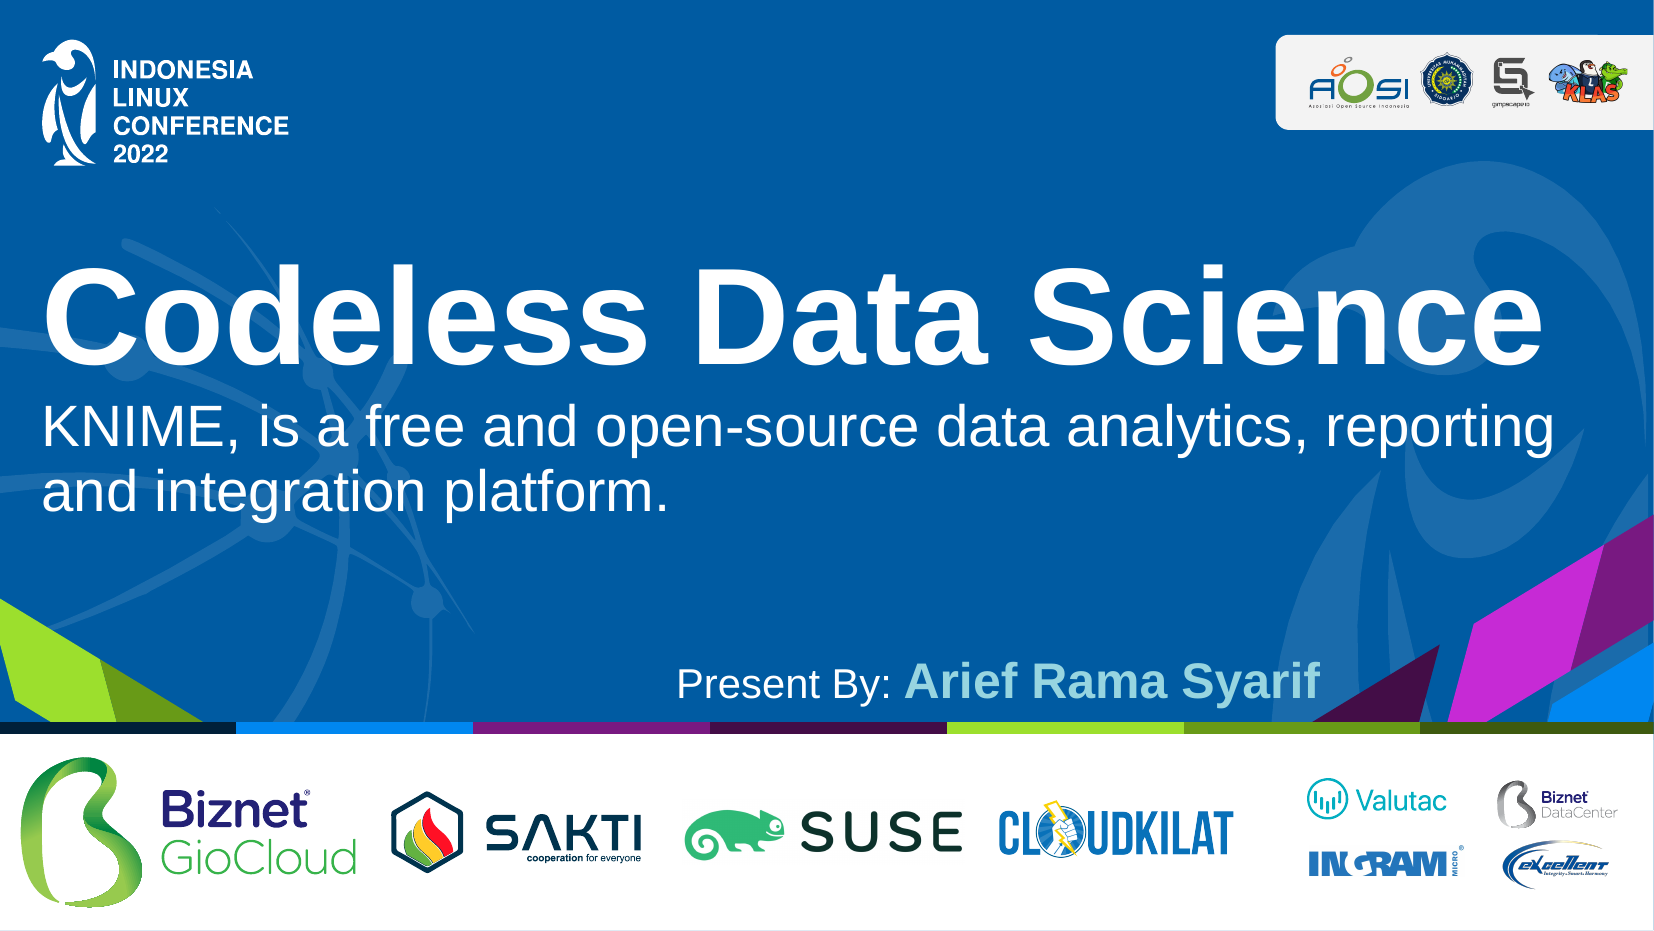

Codeless Data Science
KNIME, is a free and open-source data analytics, reporting and integration platform.
# Present By: Arief Rama Syarif